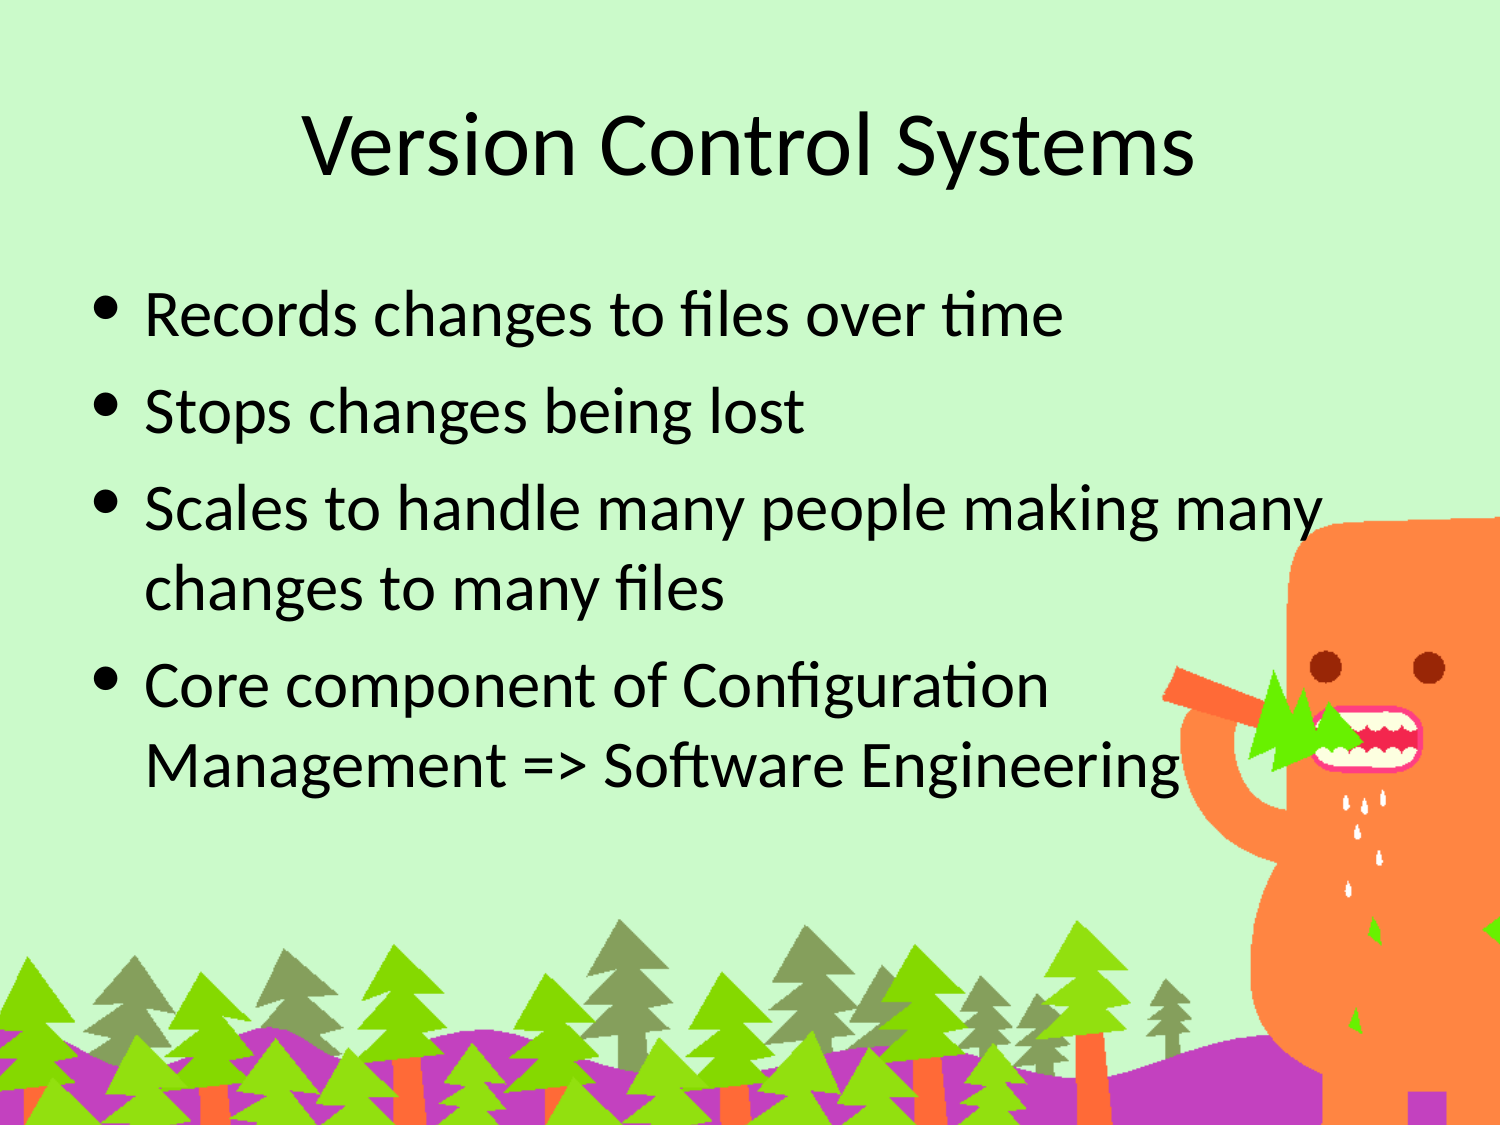

# Version Control Systems
Records changes to files over time
Stops changes being lost
Scales to handle many people making many changes to many files
Core component of Configuration Management => Software Engineering